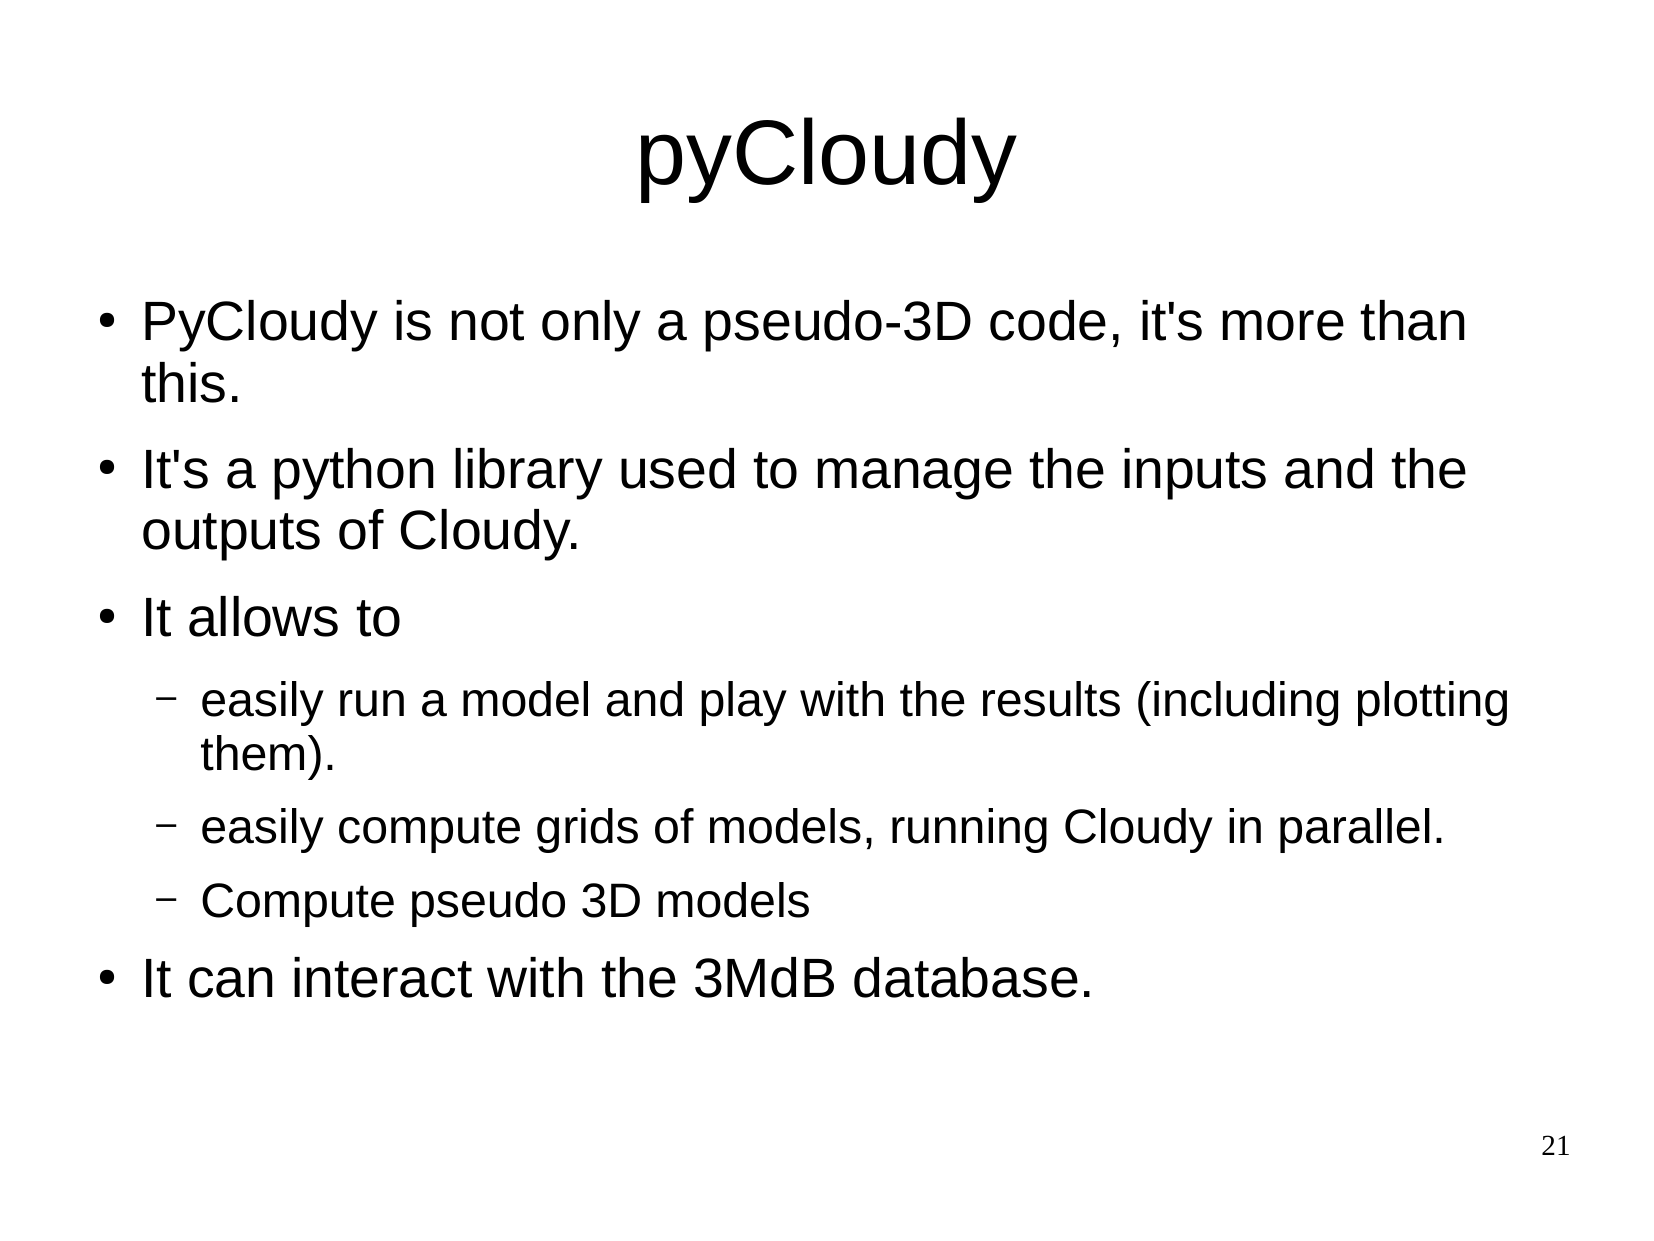

# pyCloudy
PyCloudy is not only a pseudo-3D code, it's more than this.
It's a python library used to manage the inputs and the outputs of Cloudy.
It allows to
easily run a model and play with the results (including plotting them).
easily compute grids of models, running Cloudy in parallel.
Compute pseudo 3D models
It can interact with the 3MdB database.
21